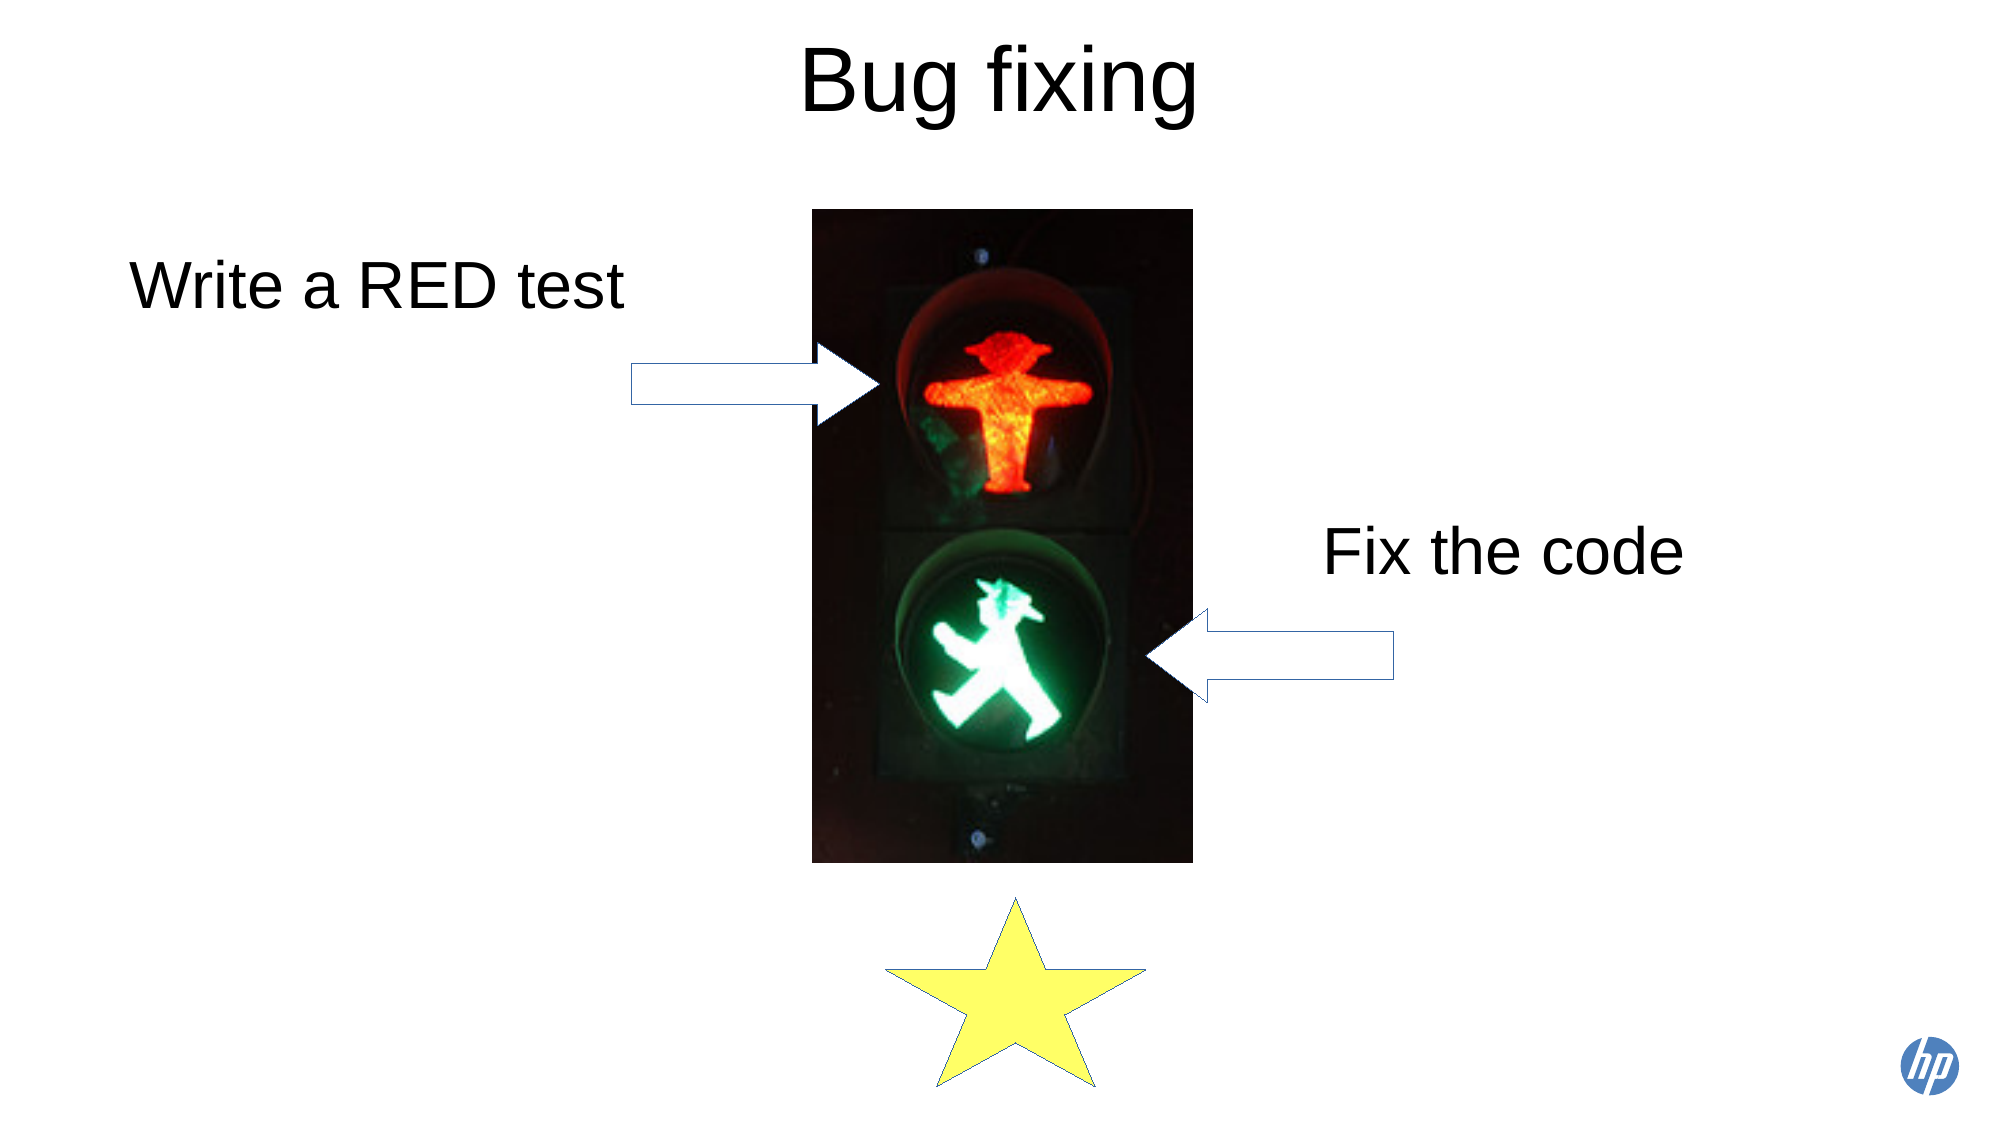

# Bug fixing
Write a RED test
Fix the code